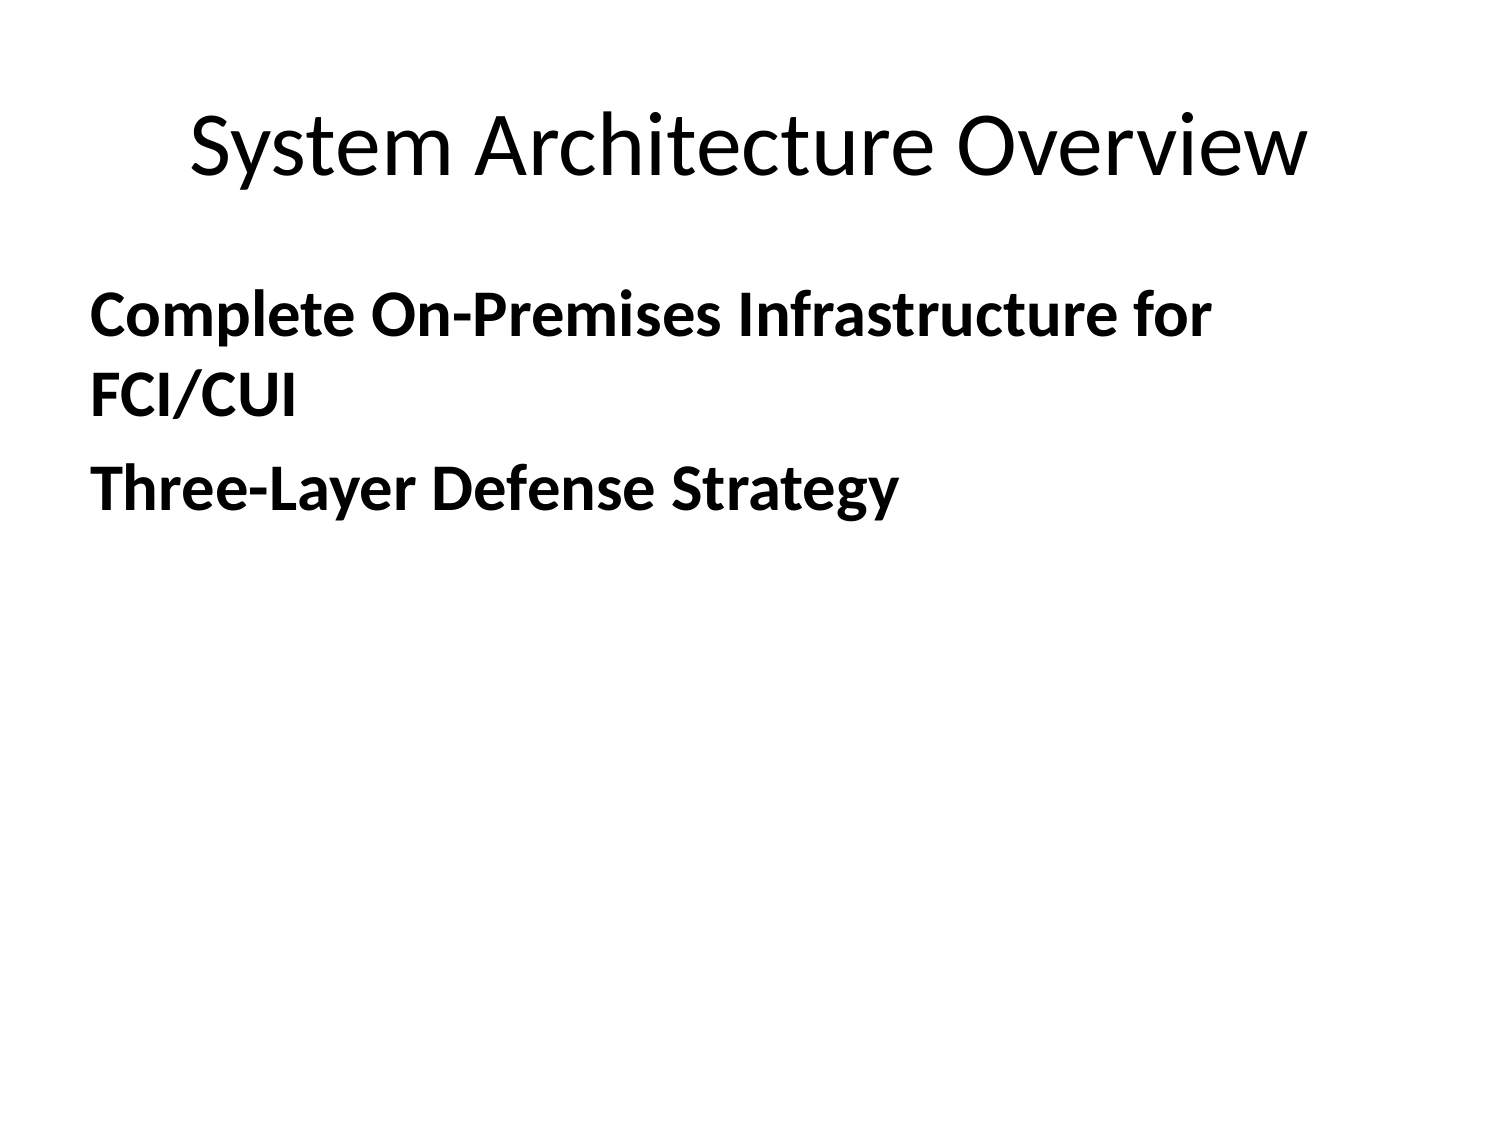

# System Architecture Overview
Complete On-Premises Infrastructure for FCI/CUI
Three-Layer Defense Strategy